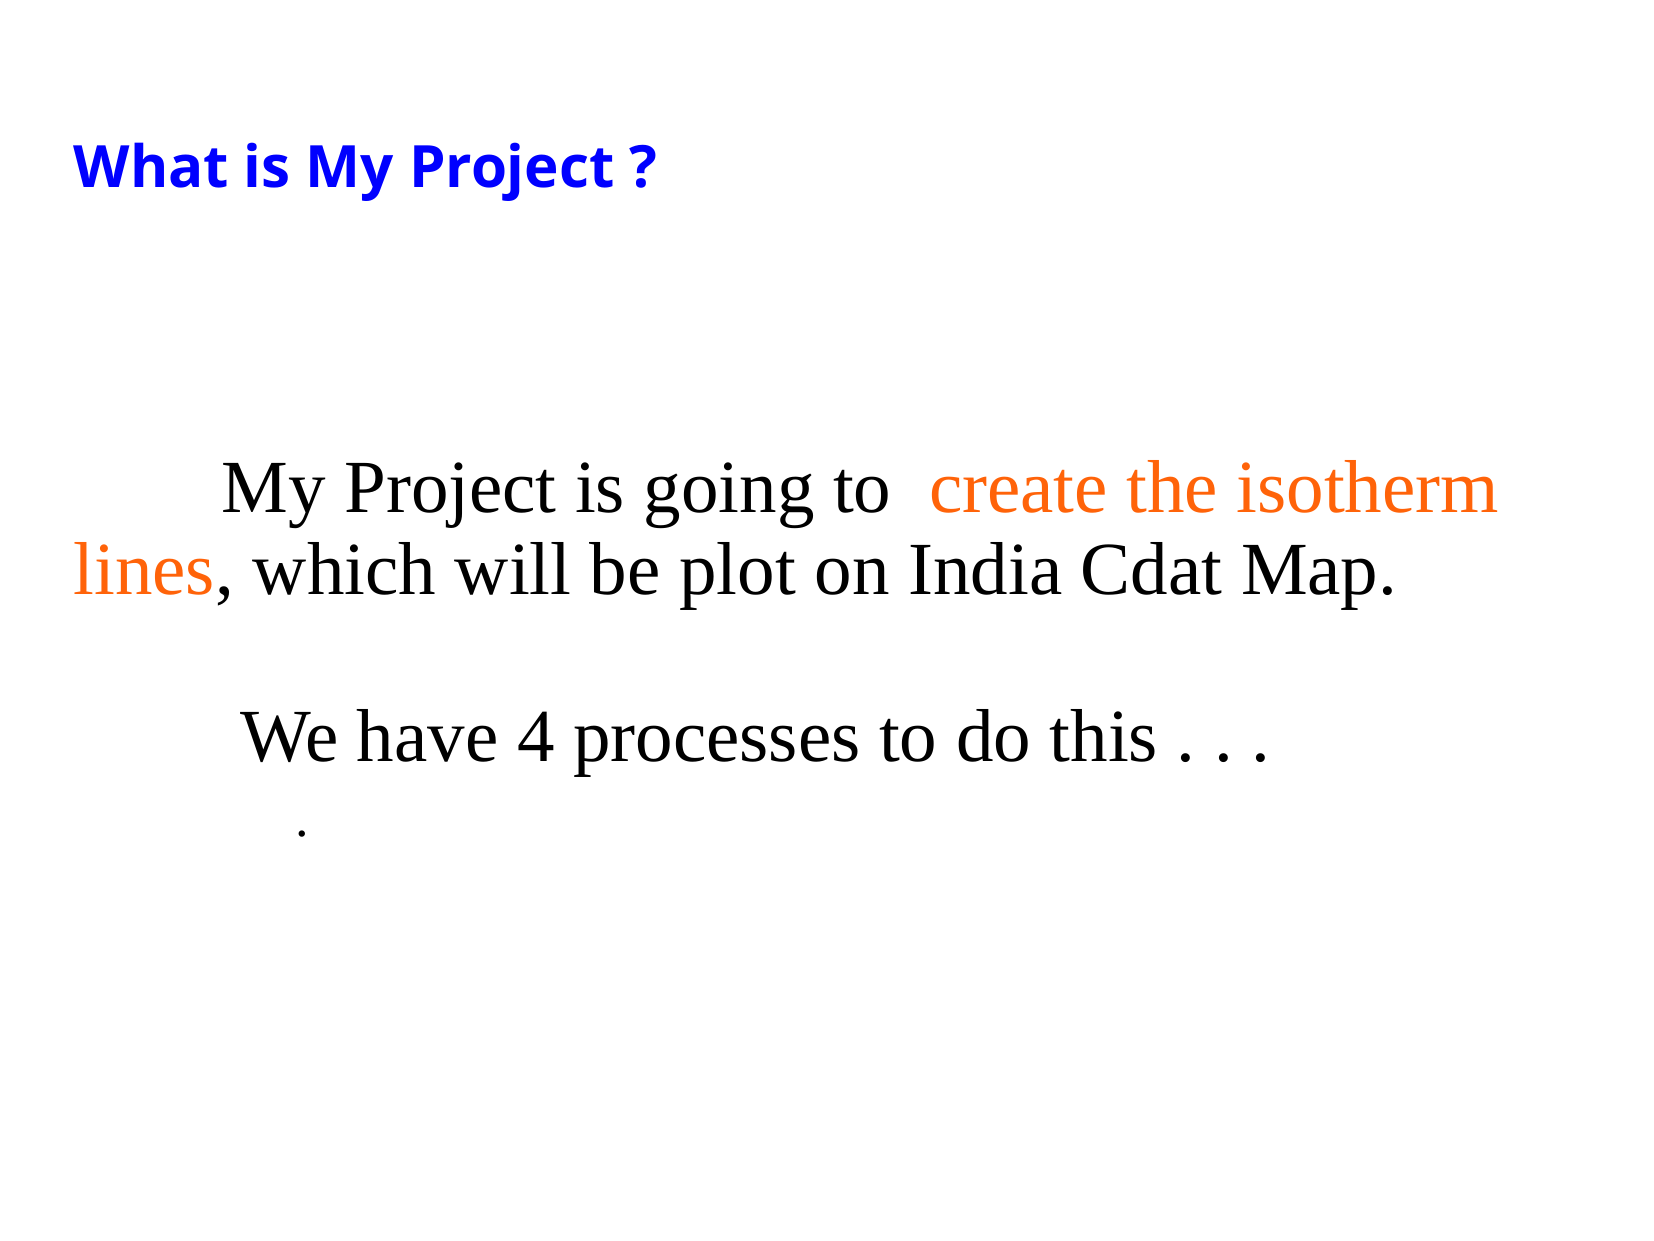

What is My Project ?
		My Project is going to create the isotherm lines, which will be plot on India Cdat Map.
		 We have 4 processes to do this . . .
			.